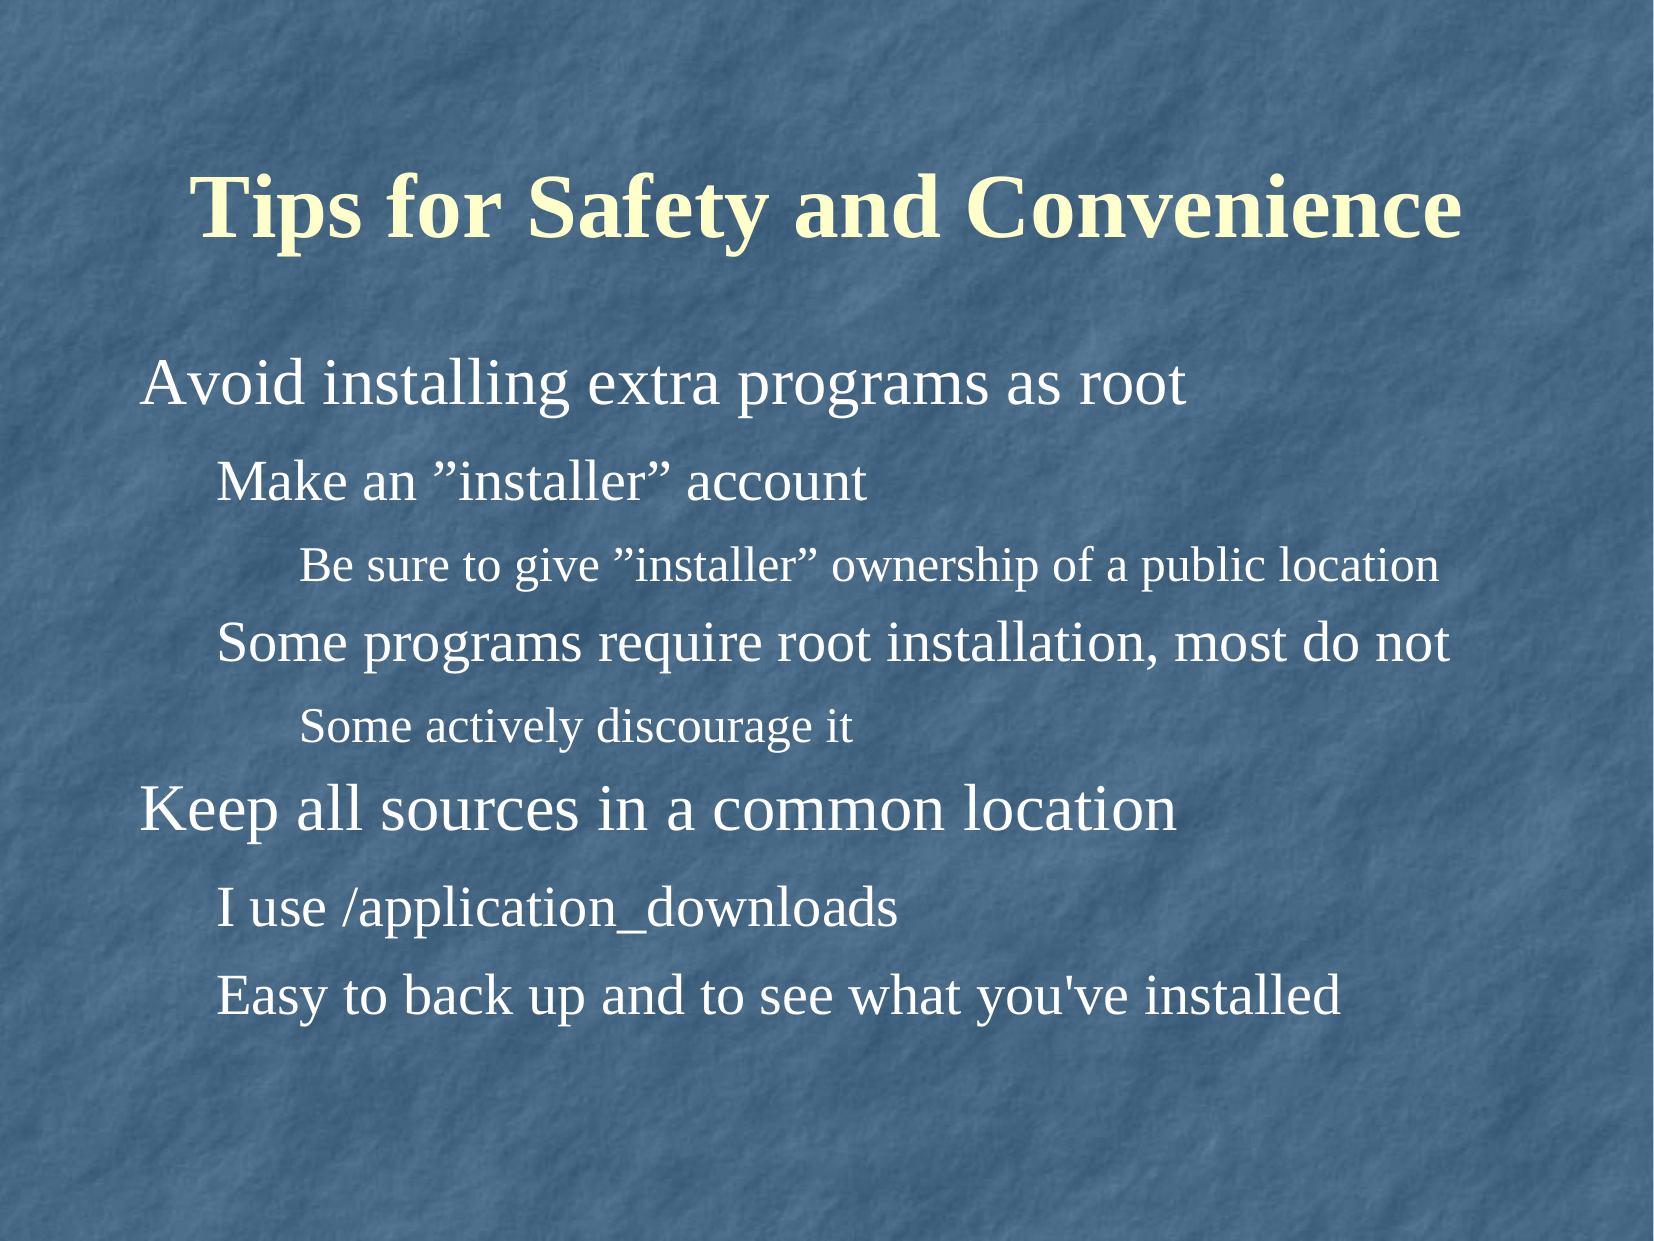

# Tips for Safety and Convenience
Avoid installing extra programs as root
Make an ”installer” account
Be sure to give ”installer” ownership of a public location
Some programs require root installation, most do not
Some actively discourage it
Keep all sources in a common location
I use /application_downloads
Easy to back up and to see what you've installed